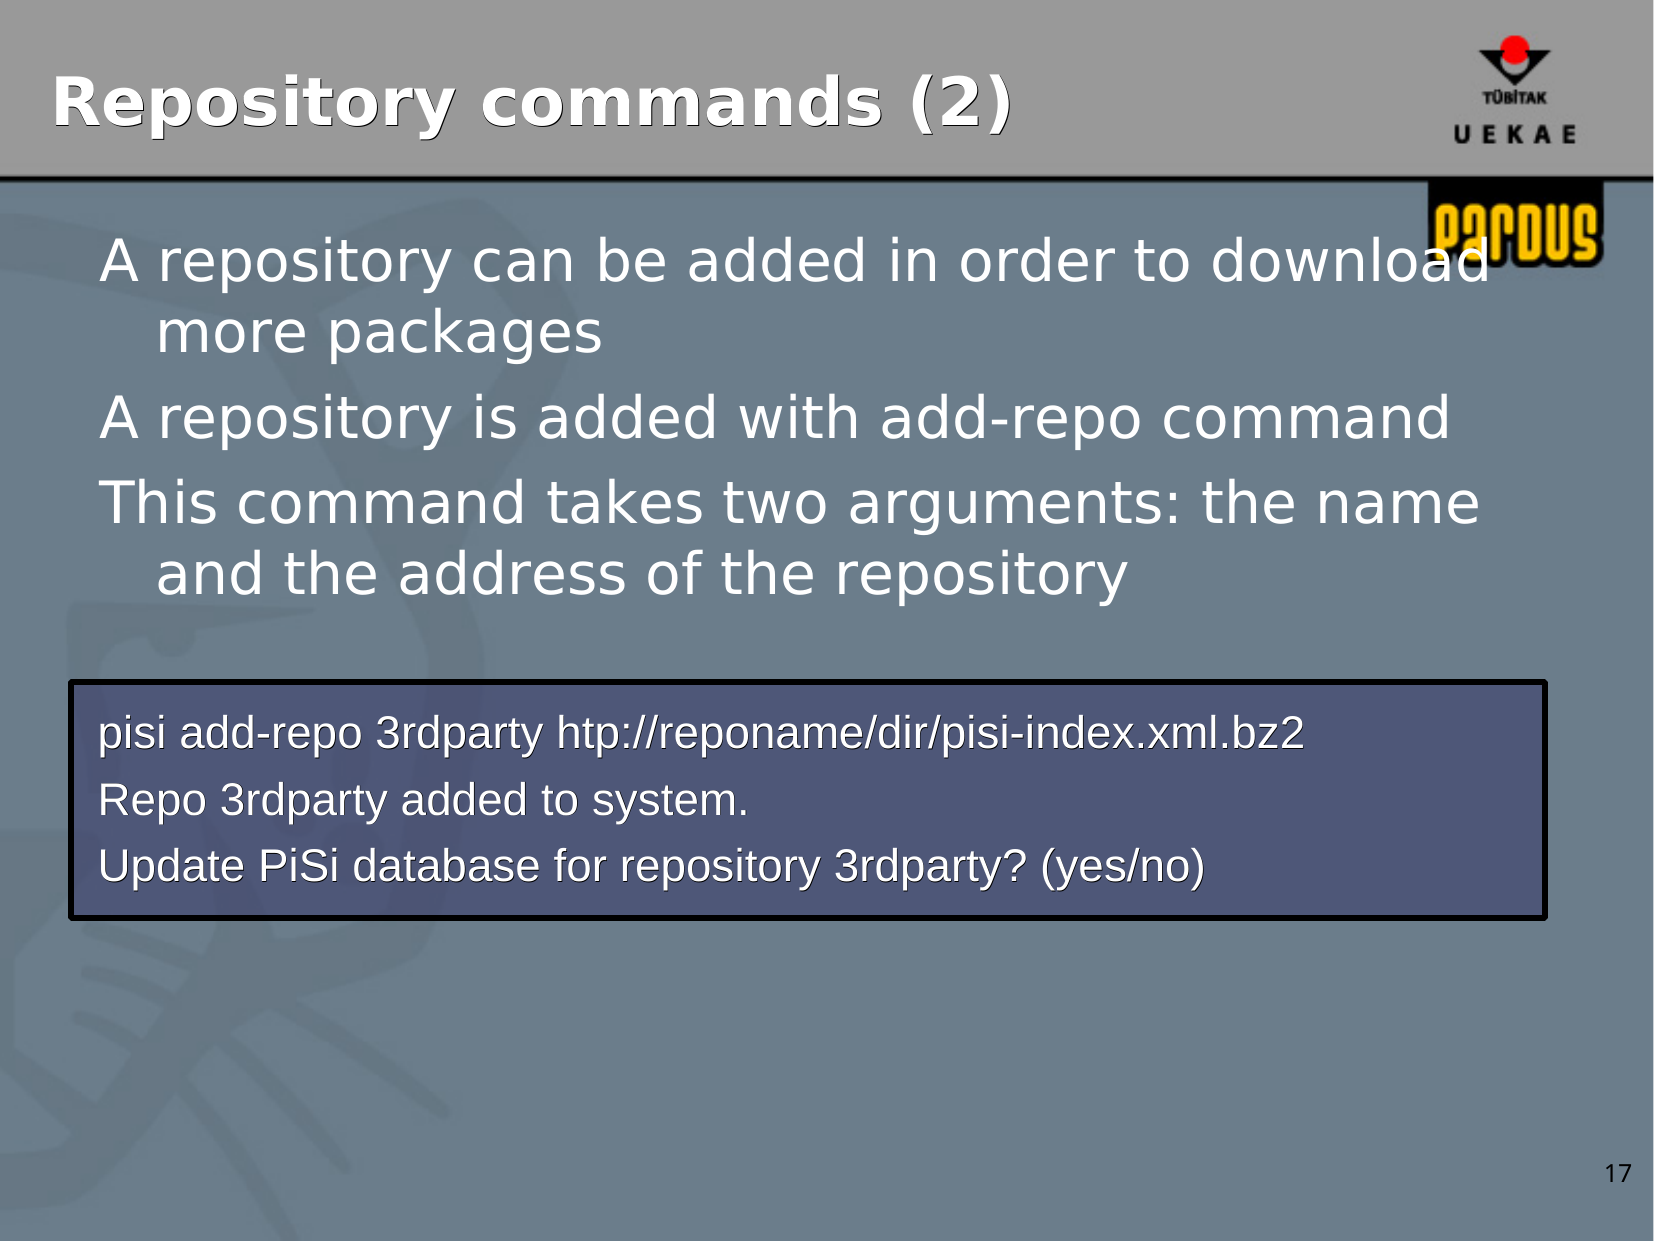

# Repository commands (2)
A repository can be added in order to download more packages
A repository is added with add-repo command
This command takes two arguments: the name and the address of the repository
pisi add-repo 3rdparty htp://reponame/dir/pisi-index.xml.bz2
Repo 3rdparty added to system.
Update PiSi database for repository 3rdparty? (yes/no)